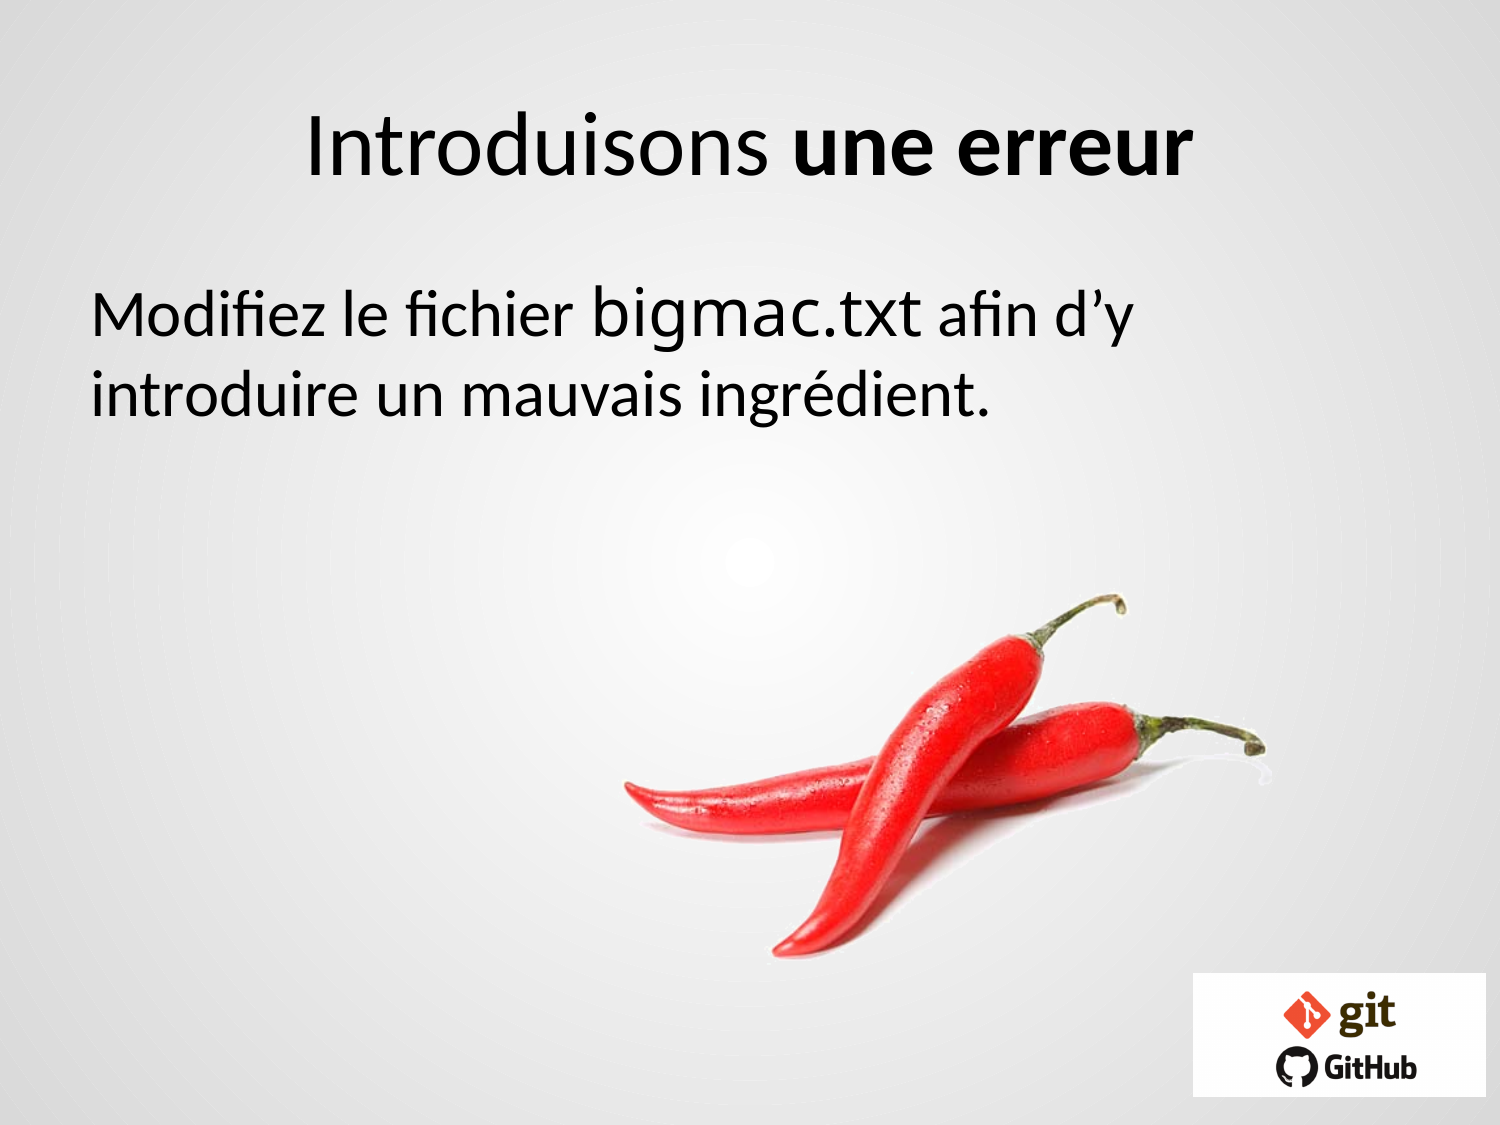

# Introduisons une erreur
Modifiez le fichier bigmac.txt afin d’y introduire un mauvais ingrédient.